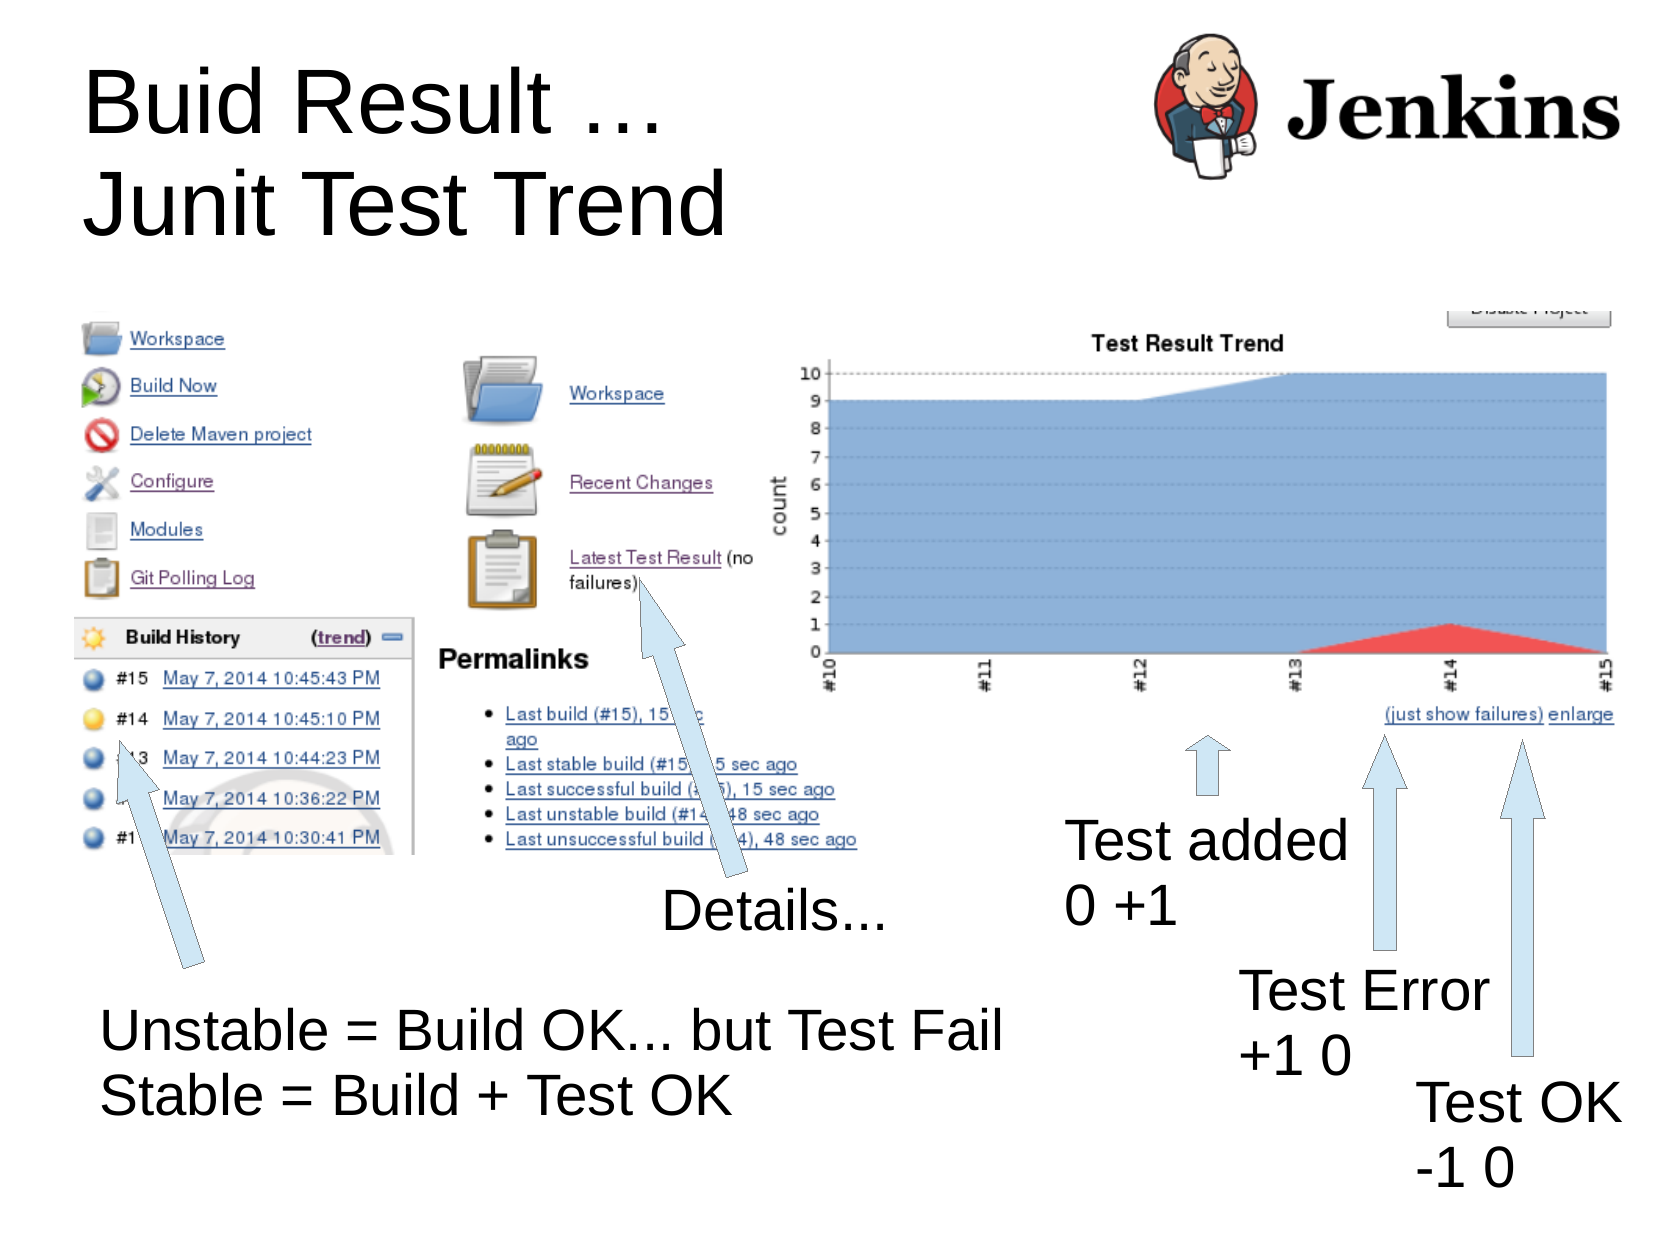

# Buid Result … Junit Test Trend
Test added
0 +1
Details...
Test Error
+1 0
Unstable = Build OK... but Test Fail
Stable = Build + Test OK
Test OK
-1 0